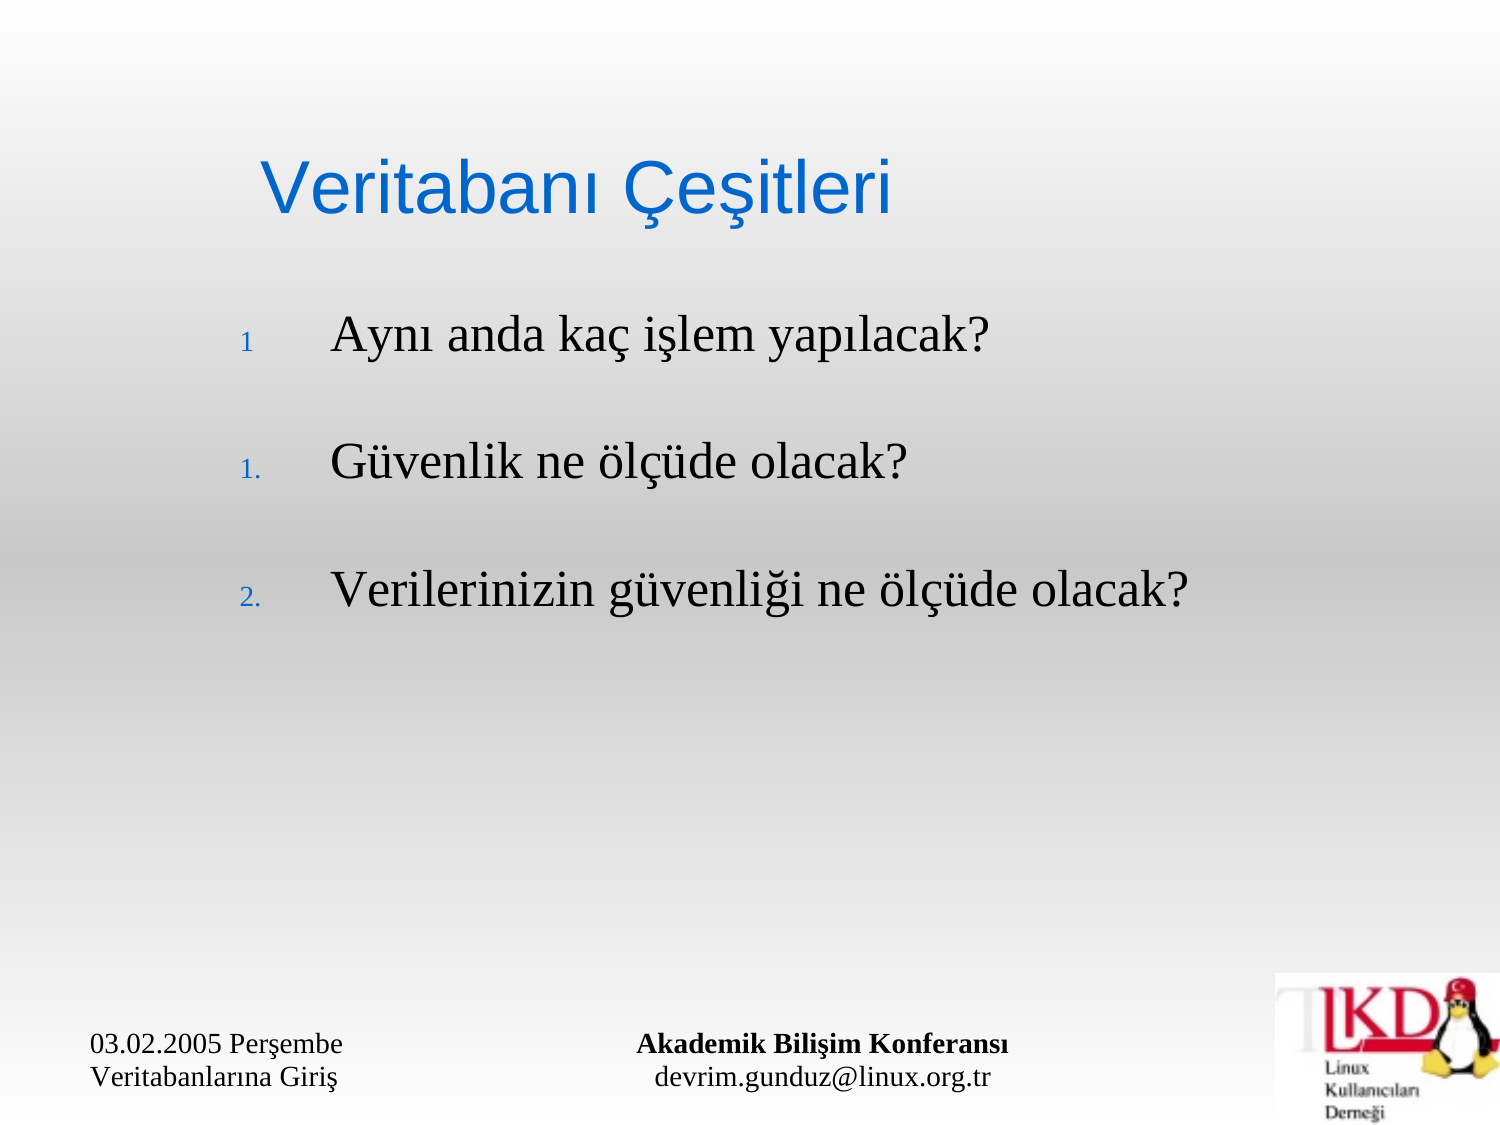

# Veritabanı Çeşitleri
Aynı anda kaç işlem yapılacak?
Güvenlik ne ölçüde olacak?
Verilerinizin güvenliği ne ölçüde olacak?